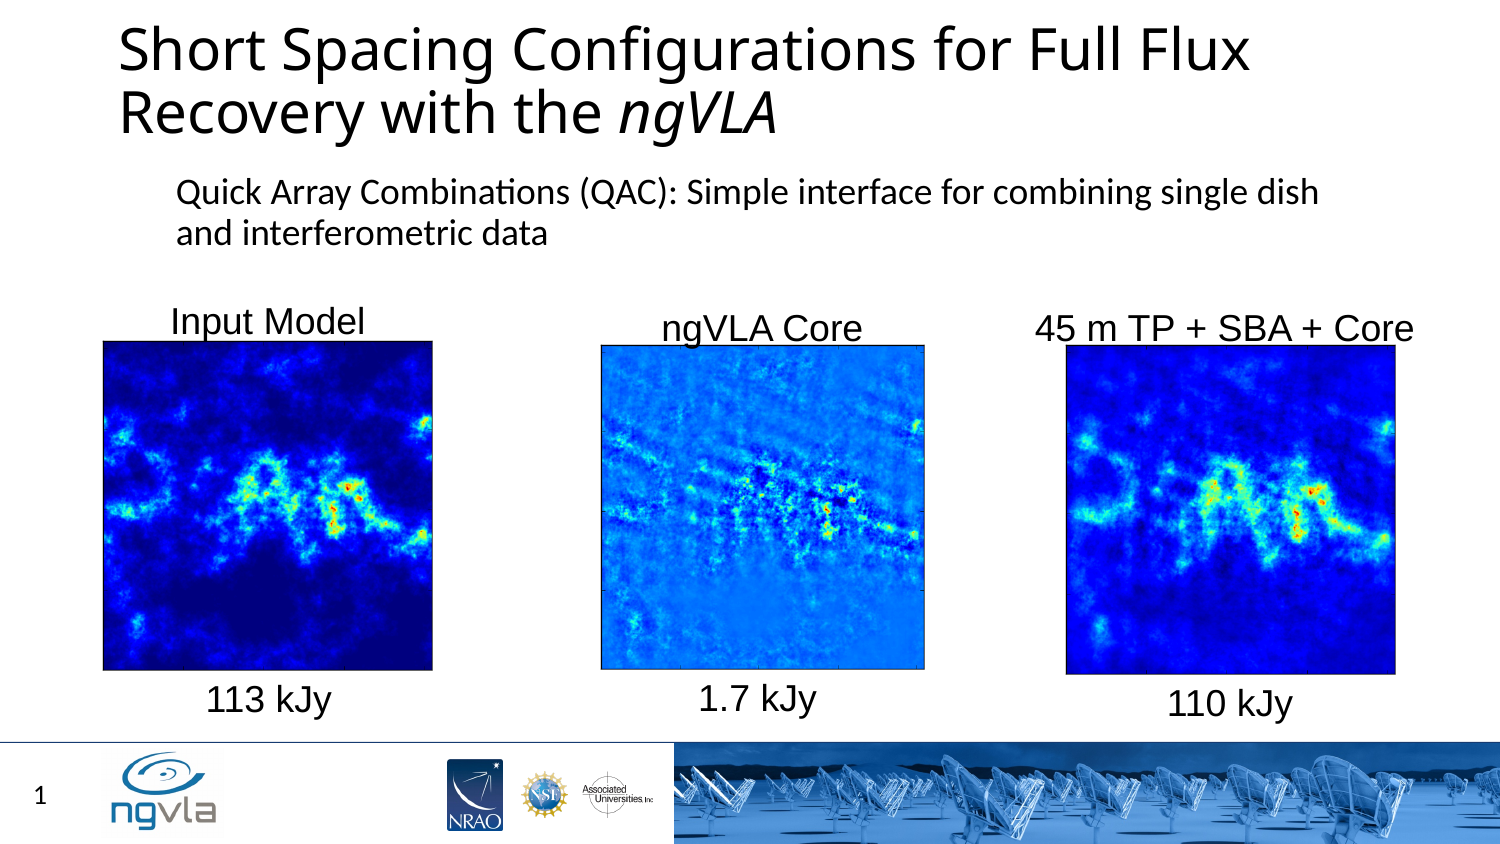

Short Spacing Configurations for Full Flux Recovery with the ngVLA
# Quick Array Combinations (QAC): Simple interface for combining single dish and interferometric data
Input Model
ngVLA Core
45 m TP + SBA + Core
1.7 kJy
113 kJy
110 kJy